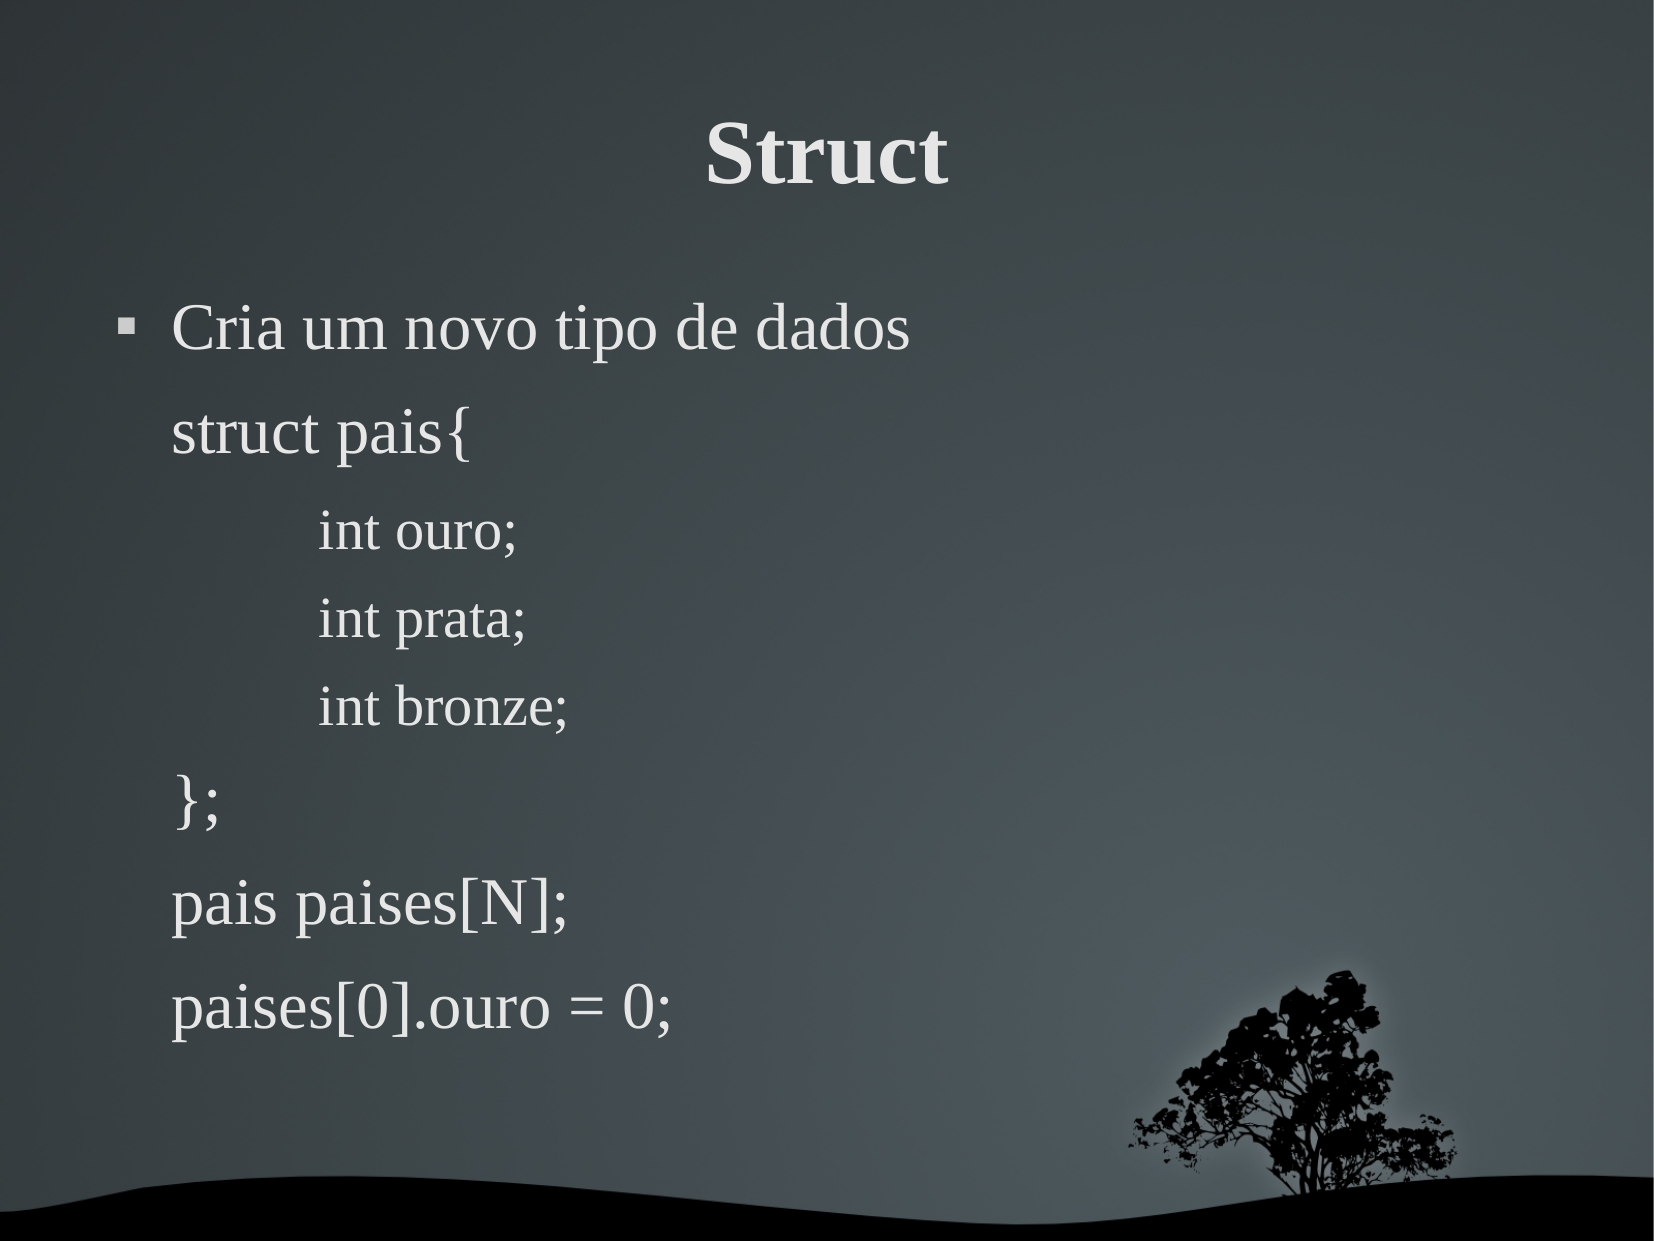

# Struct
Cria um novo tipo de dados
struct pais{
int ouro;
int prata;
int bronze;
};
pais paises[N];
paises[0].ouro = 0;